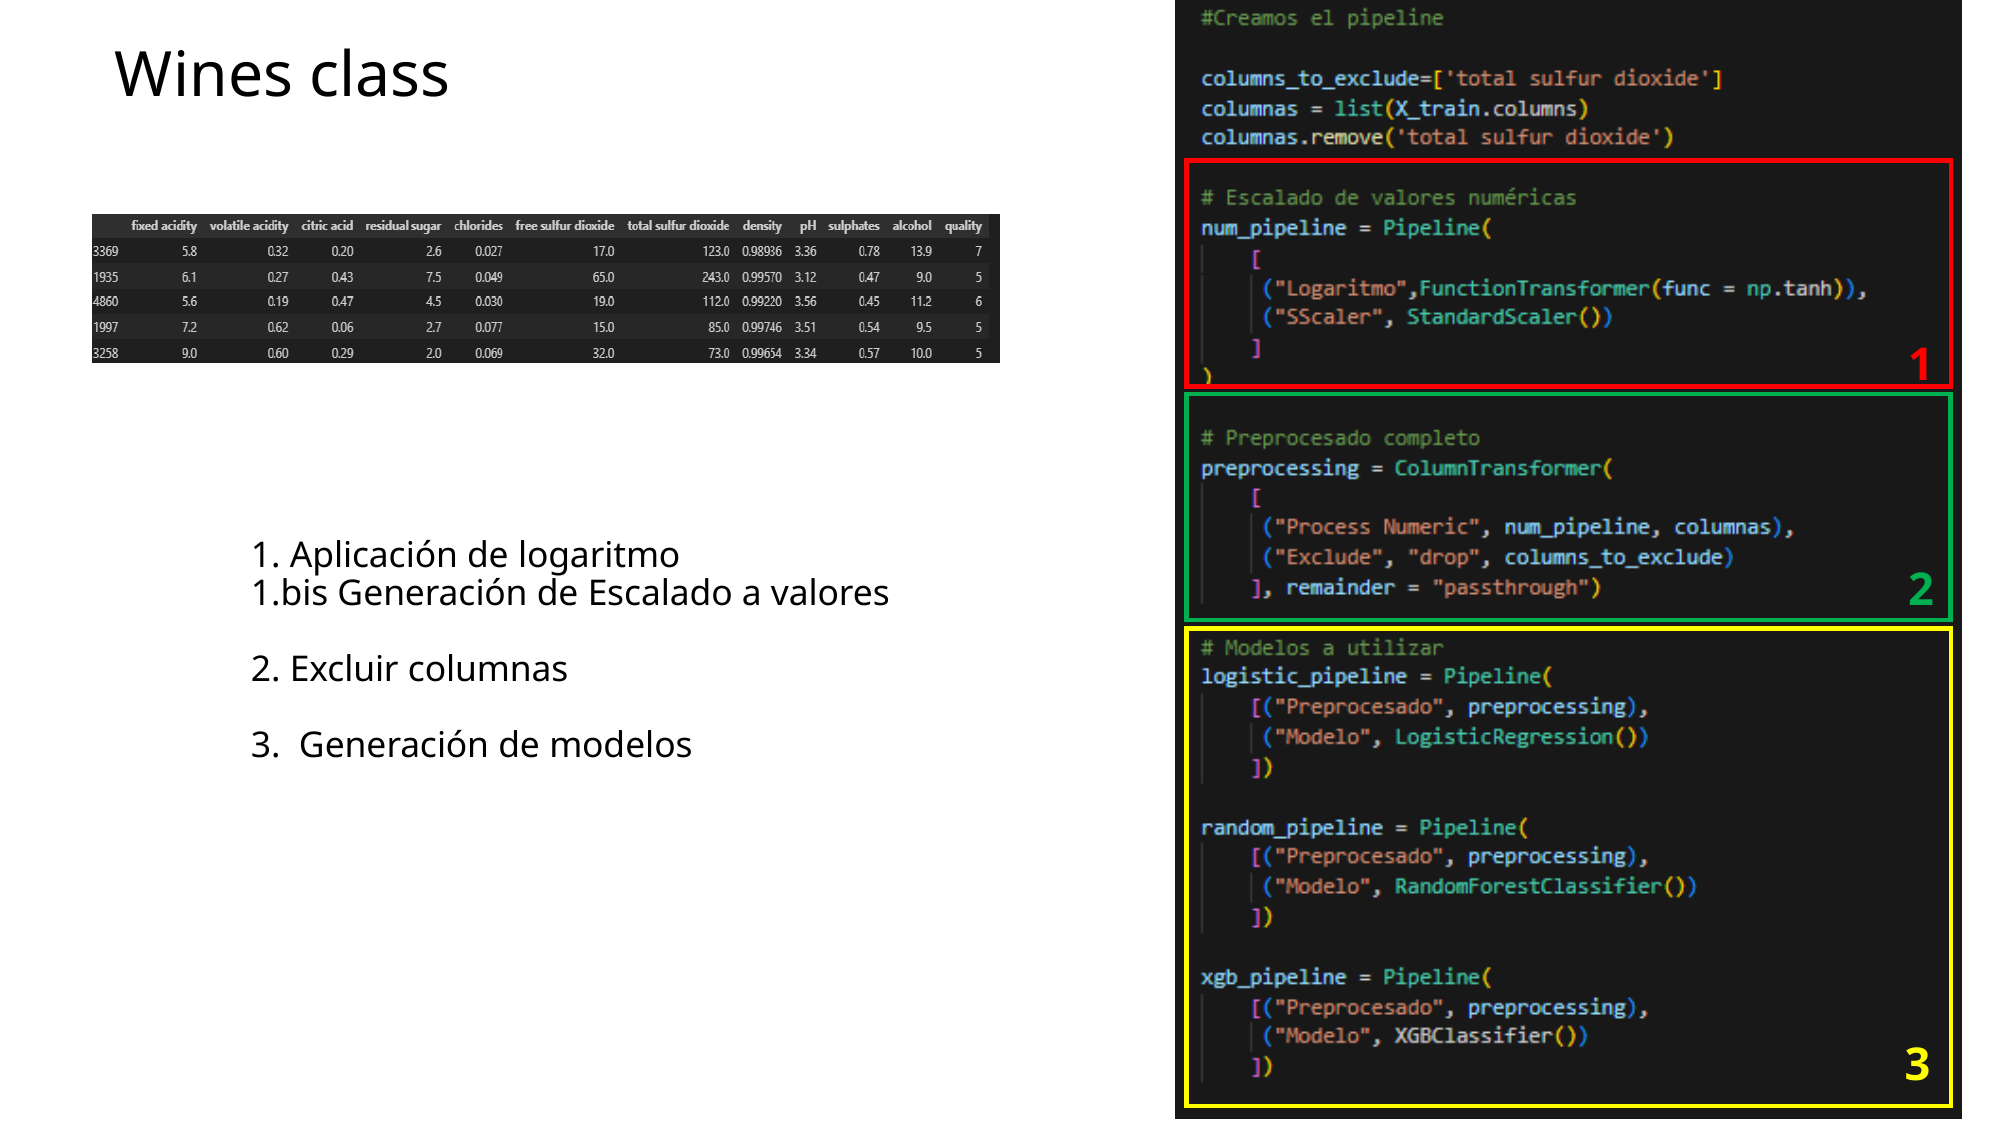

# Wines class
1
2
3
1. Aplicación de logaritmo
1.bis Generación de Escalado a valores
2. Excluir columnas
3. Generación de modelos
1-5